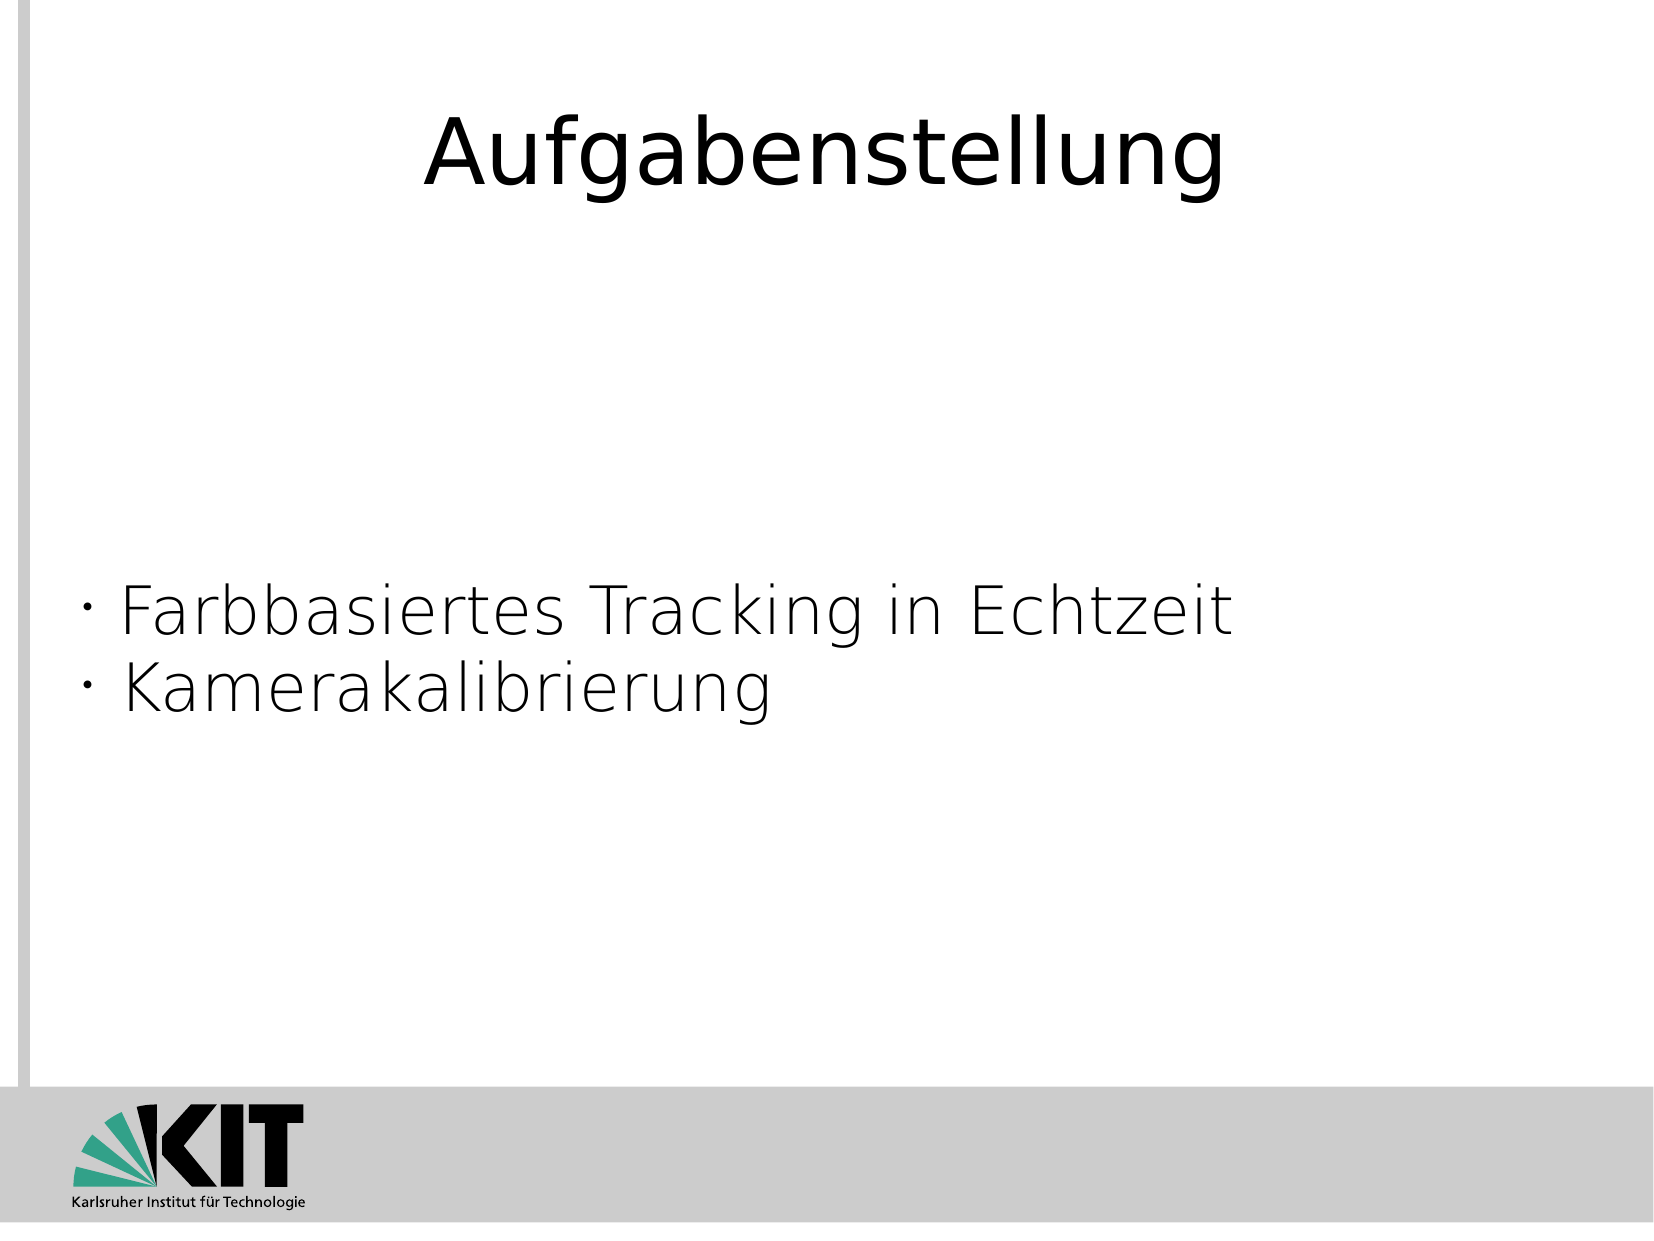

# Aufgabenstellung
Farbbasiertes Tracking in Echtzeit
Kamerakalibrierung